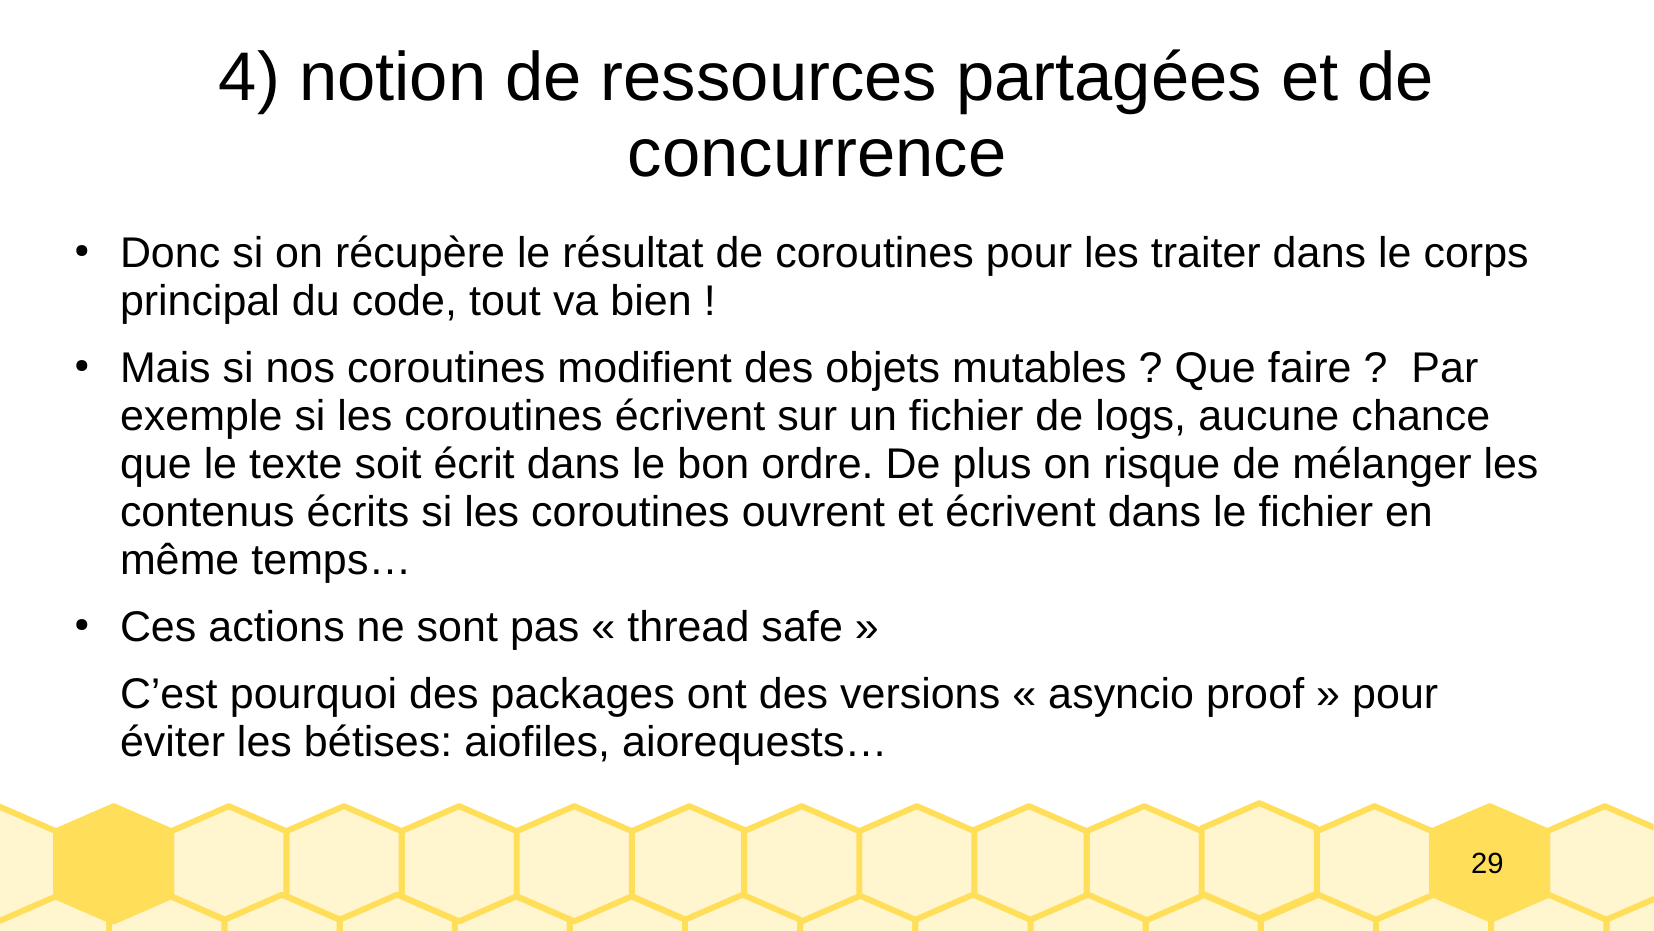

4) notion de ressources partagées et de concurrence
# Donc si on récupère le résultat de coroutines pour les traiter dans le corps principal du code, tout va bien !
Mais si nos coroutines modifient des objets mutables ? Que faire ? Par exemple si les coroutines écrivent sur un fichier de logs, aucune chance que le texte soit écrit dans le bon ordre. De plus on risque de mélanger les contenus écrits si les coroutines ouvrent et écrivent dans le fichier en même temps…
Ces actions ne sont pas « thread safe »
C’est pourquoi des packages ont des versions « asyncio proof » pour éviter les bétises: aiofiles, aiorequests…